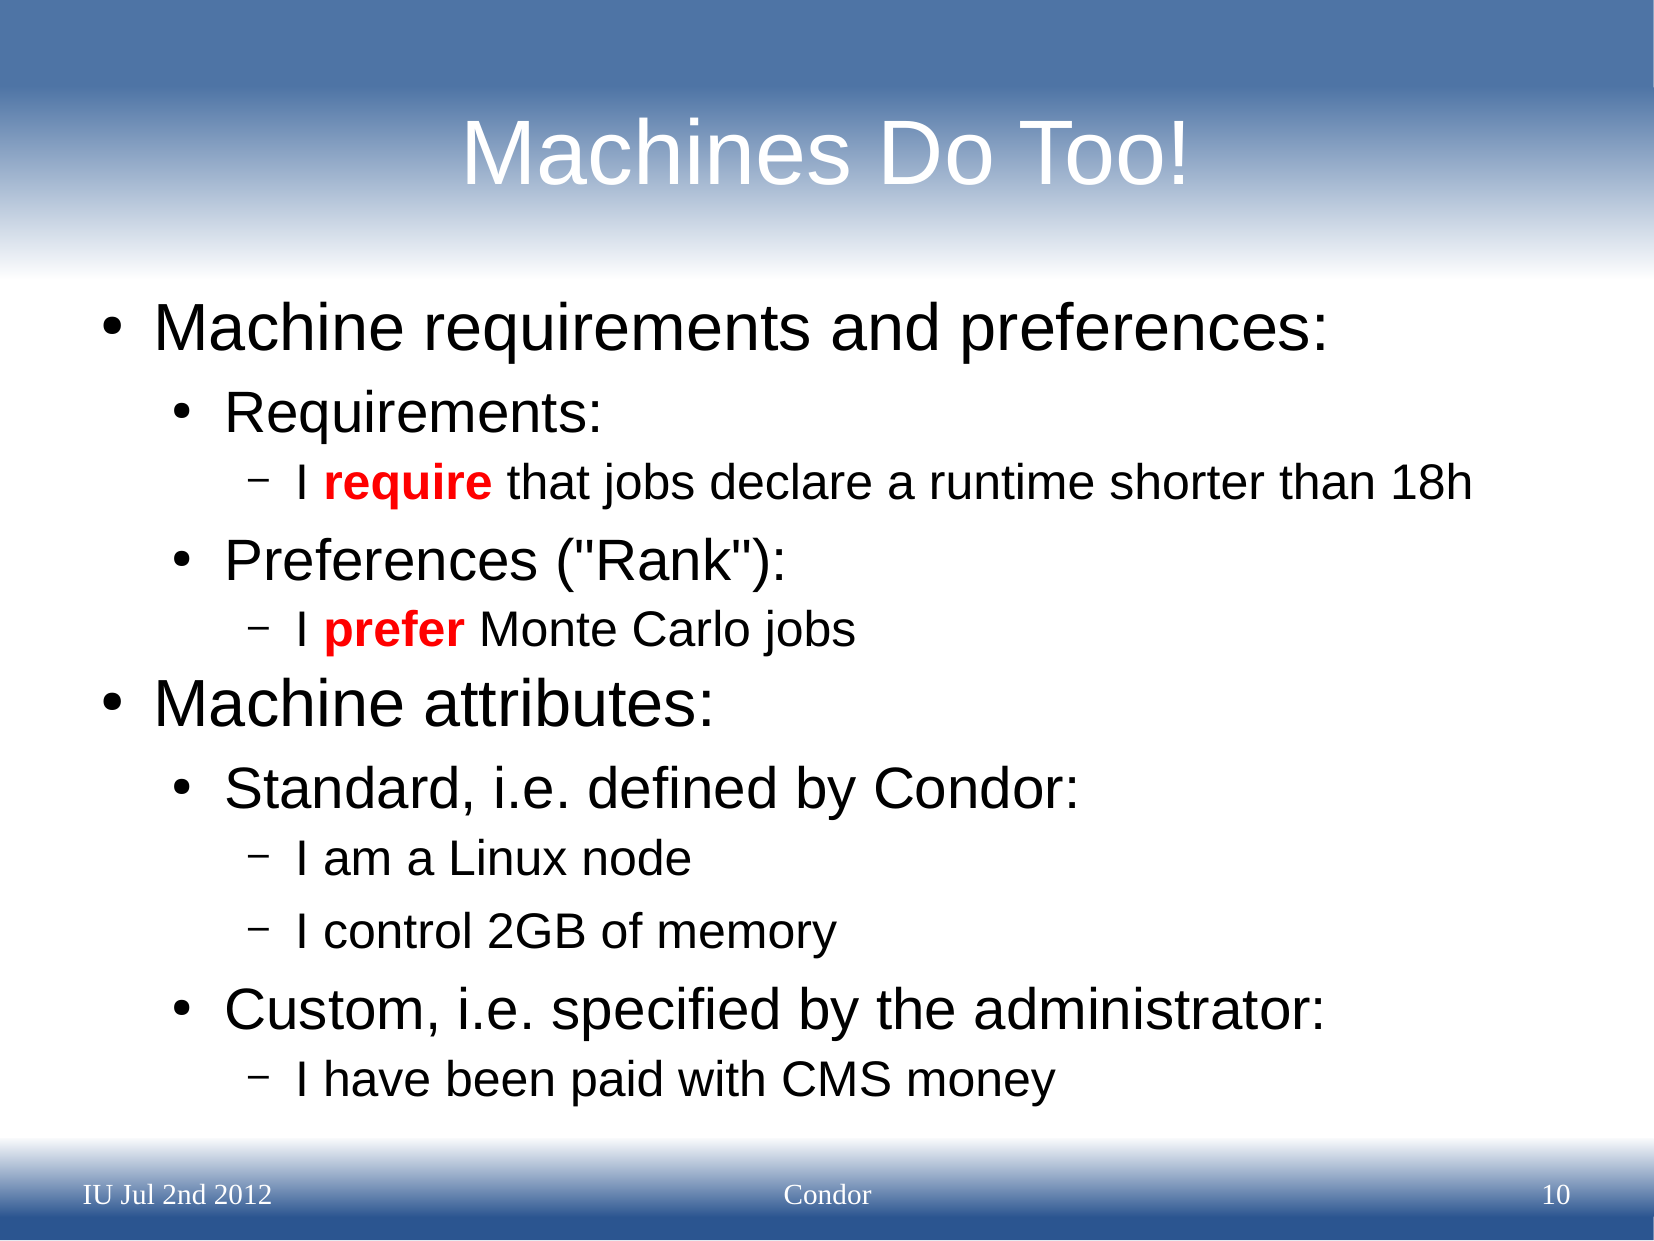

# Machines Do Too!
Machine requirements and preferences:
Requirements:
I require that jobs declare a runtime shorter than 18h
Preferences ("Rank"):
I prefer Monte Carlo jobs
Machine attributes:
Standard, i.e. defined by Condor:
I am a Linux node
I control 2GB of memory
Custom, i.e. specified by the administrator:
I have been paid with CMS money
IU Jul 2nd 2012
Condor
10